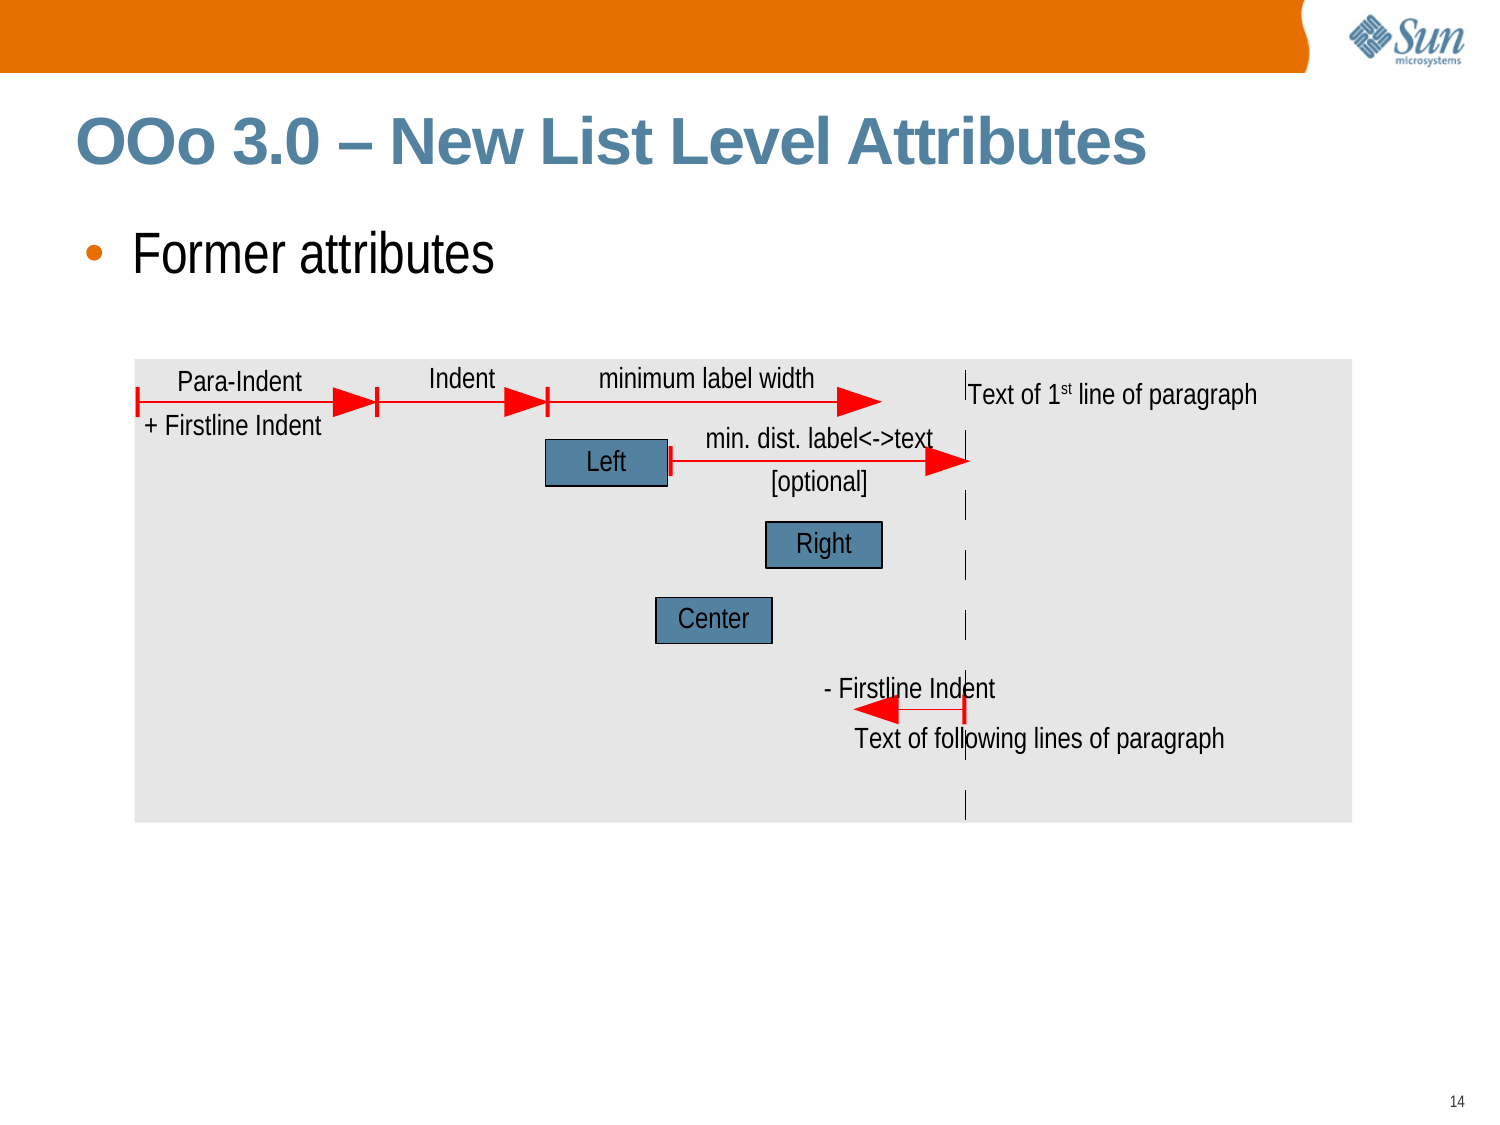

# OOo 3.0 – New List Level Attributes
Former attributes
Text of 1st line of paragraph
minimum label width
Indent
Para-Indent
+ Firstline Indent
Left
min. dist. label<->text
[optional]
Right
Center
- Firstline Indent
Text of following lines of paragraph